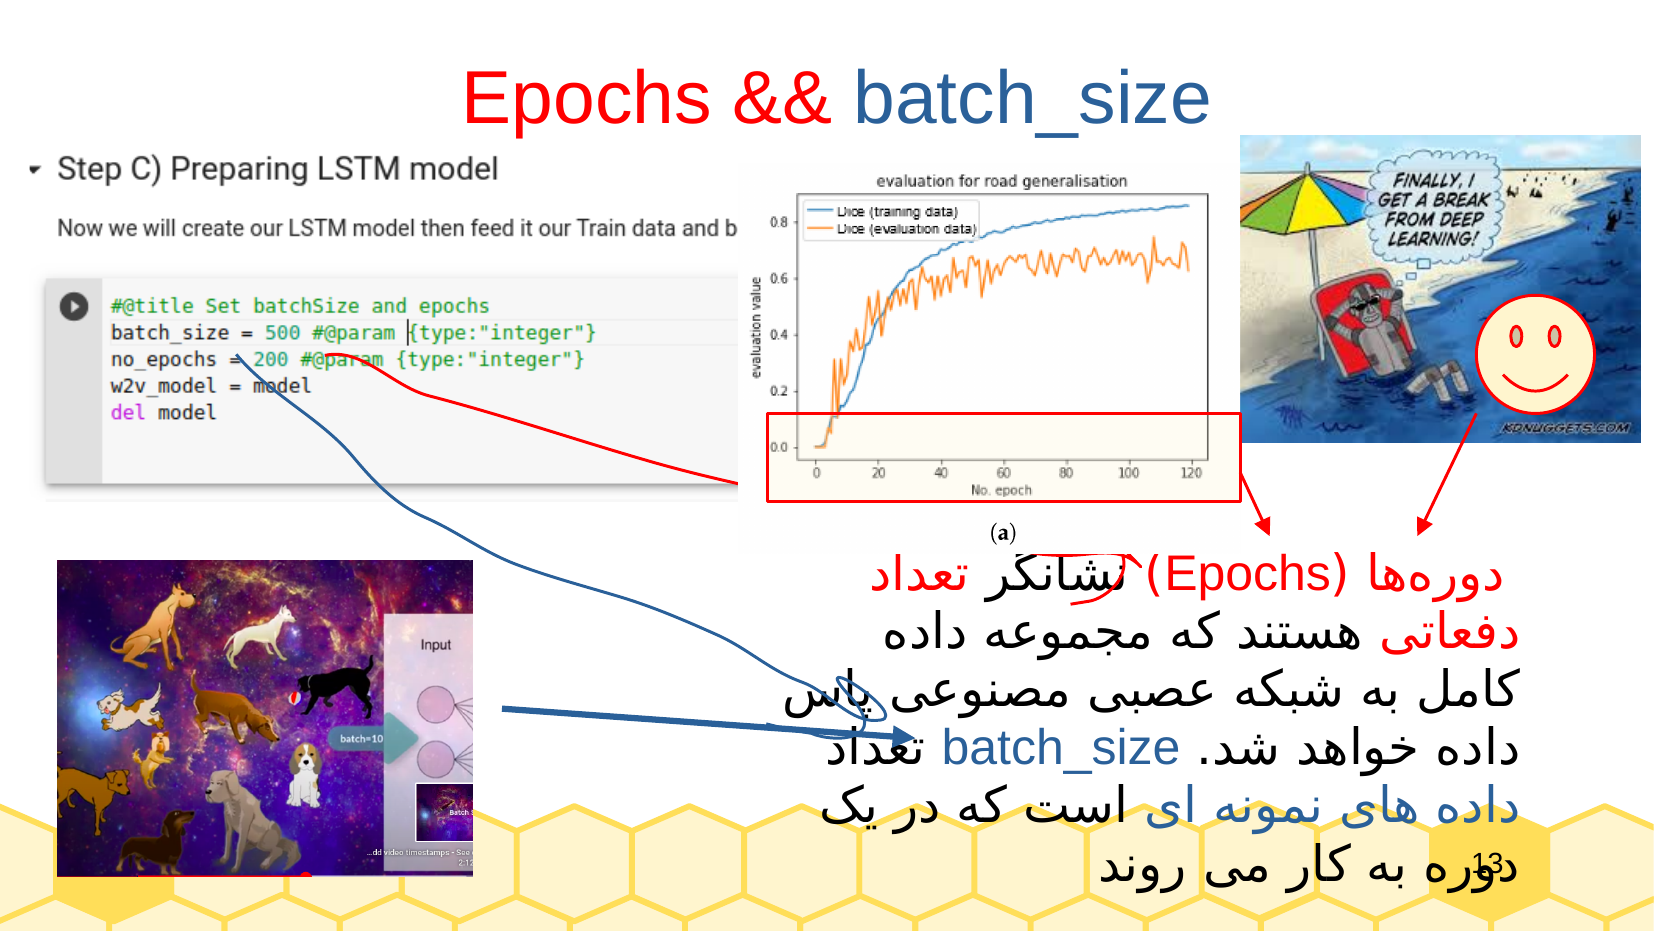

# Epochs && batch_size
 دوره‌ها (Epochs) نشانگر تعداد دفعاتی هستند که مجموعه داده کامل به شبکه عصبی مصنوعی پاس داده خواهد شد. batch_size تعداد داده های نمونه ای است که در یک دوره به کار می روند